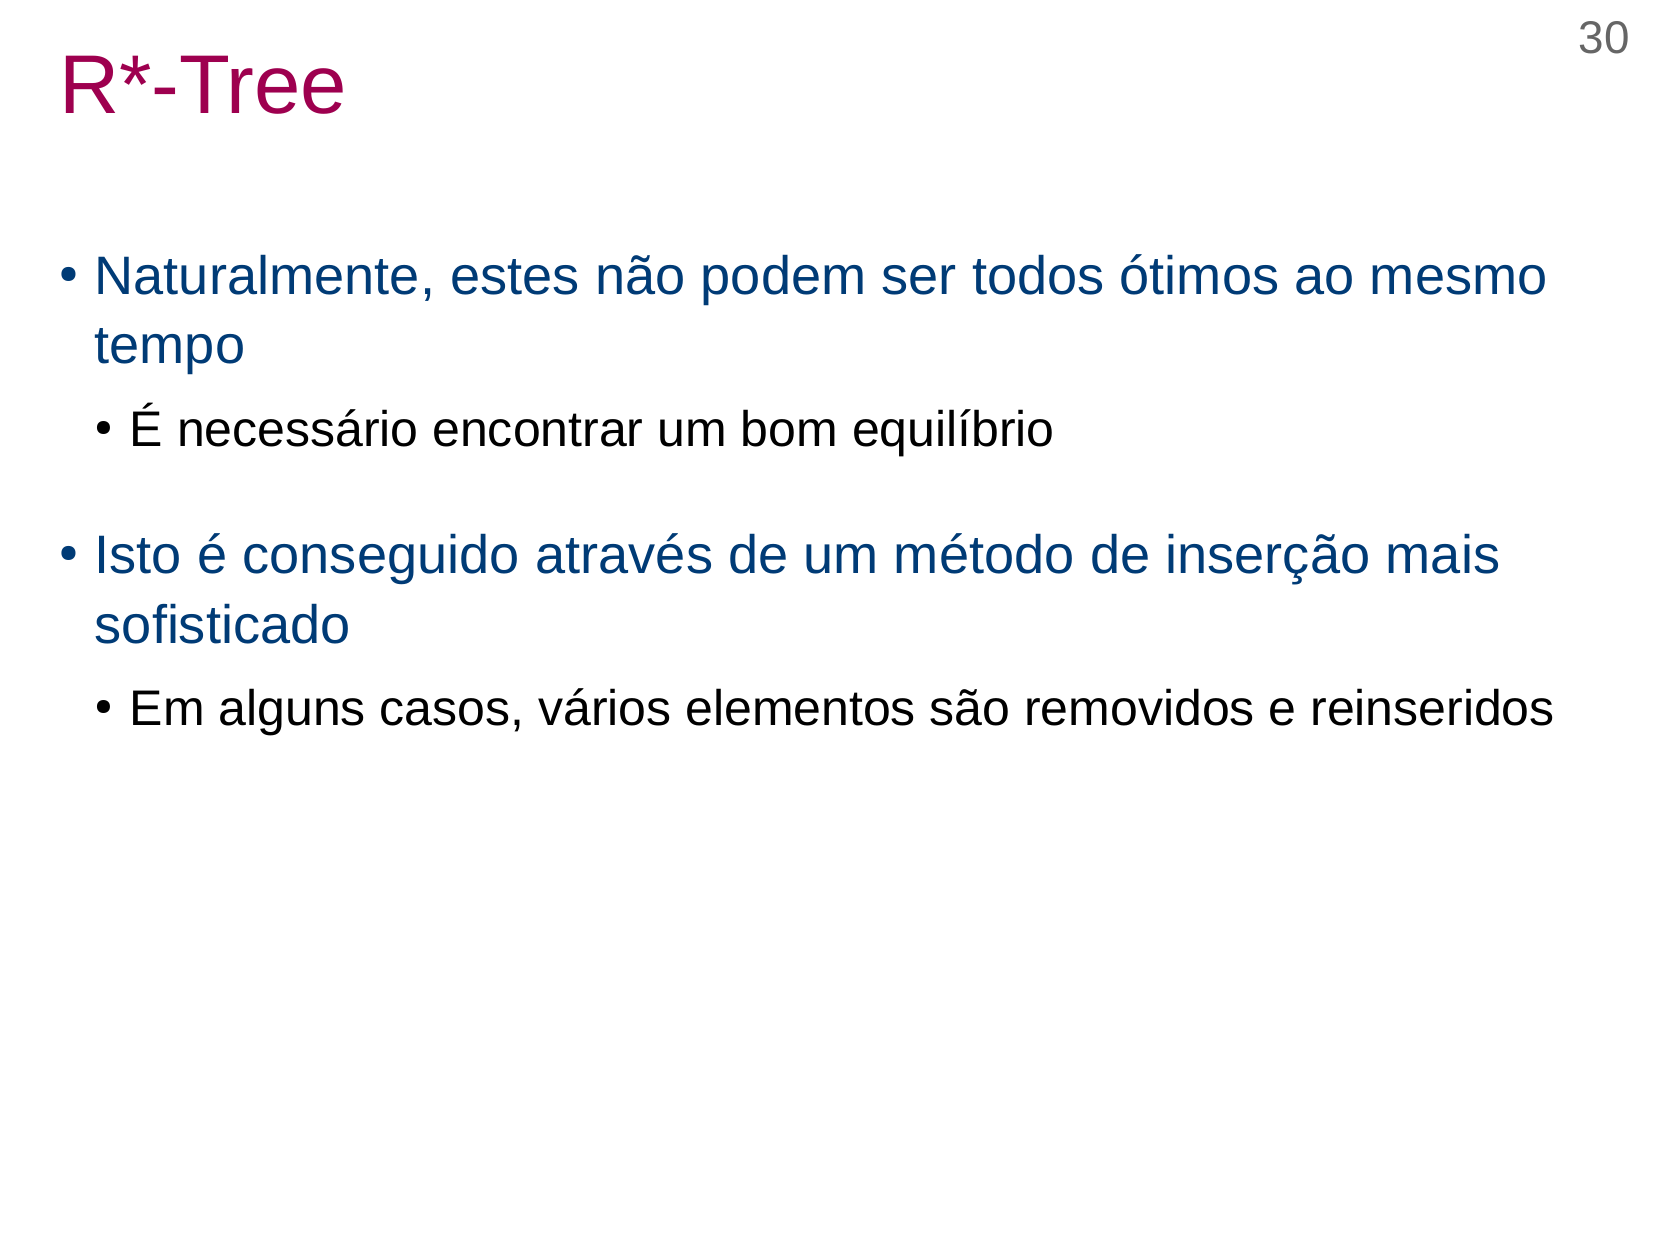

30
# R*-Tree
Naturalmente, estes não podem ser todos ótimos ao mesmo tempo
É necessário encontrar um bom equilíbrio
Isto é conseguido através de um método de inserção mais sofisticado
Em alguns casos, vários elementos são removidos e reinseridos